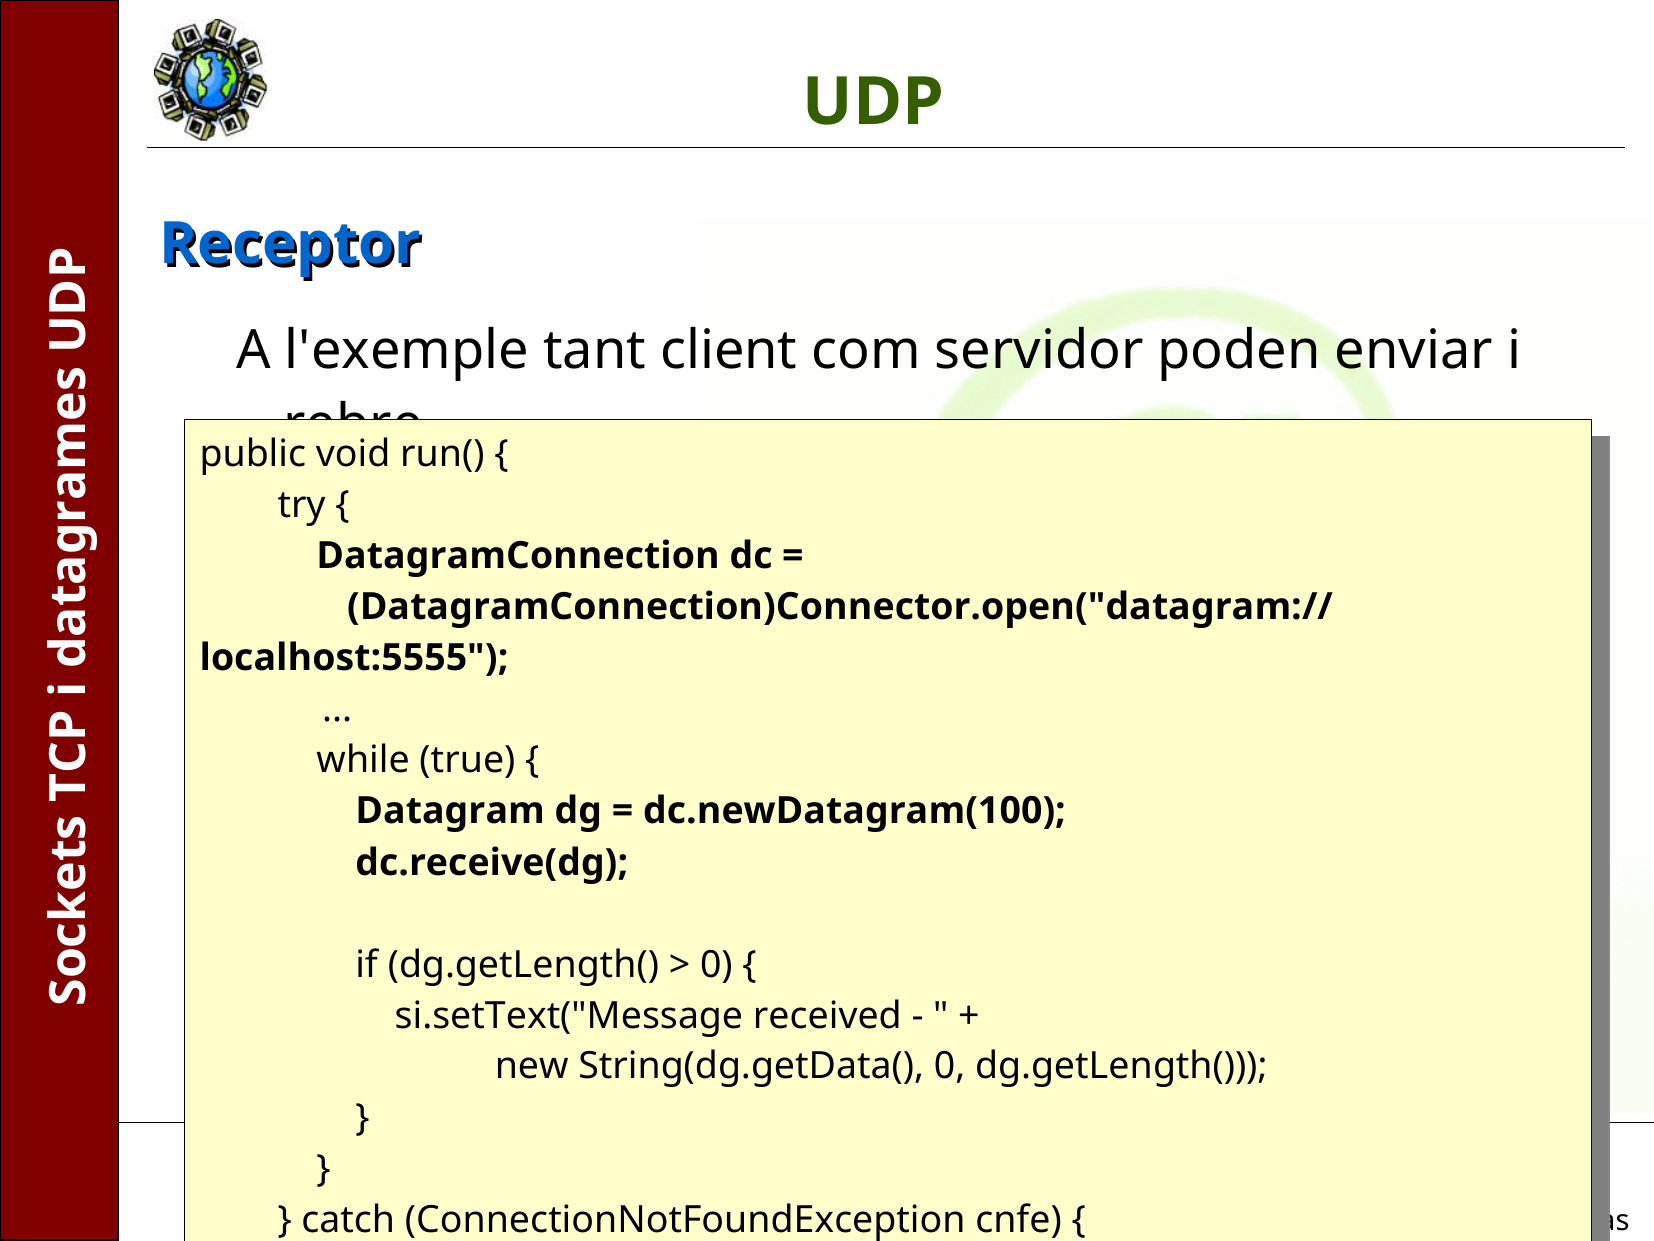

# UDP
Receptor
A l'exemple tant client com servidor poden enviar i rebre
public void run() {
 try {
 DatagramConnection dc =
		(DatagramConnection)Connector.open("datagram://localhost:5555");
	 ...
 while (true) {
 Datagram dg = dc.newDatagram(100);
 dc.receive(dg);
 if (dg.getLength() > 0) {
 si.setText("Message received - " +
				new String(dg.getData(), 0, dg.getLength()));
 }
 }
 } catch (ConnectionNotFoundException cnfe) {
		//Control d'errors
 }